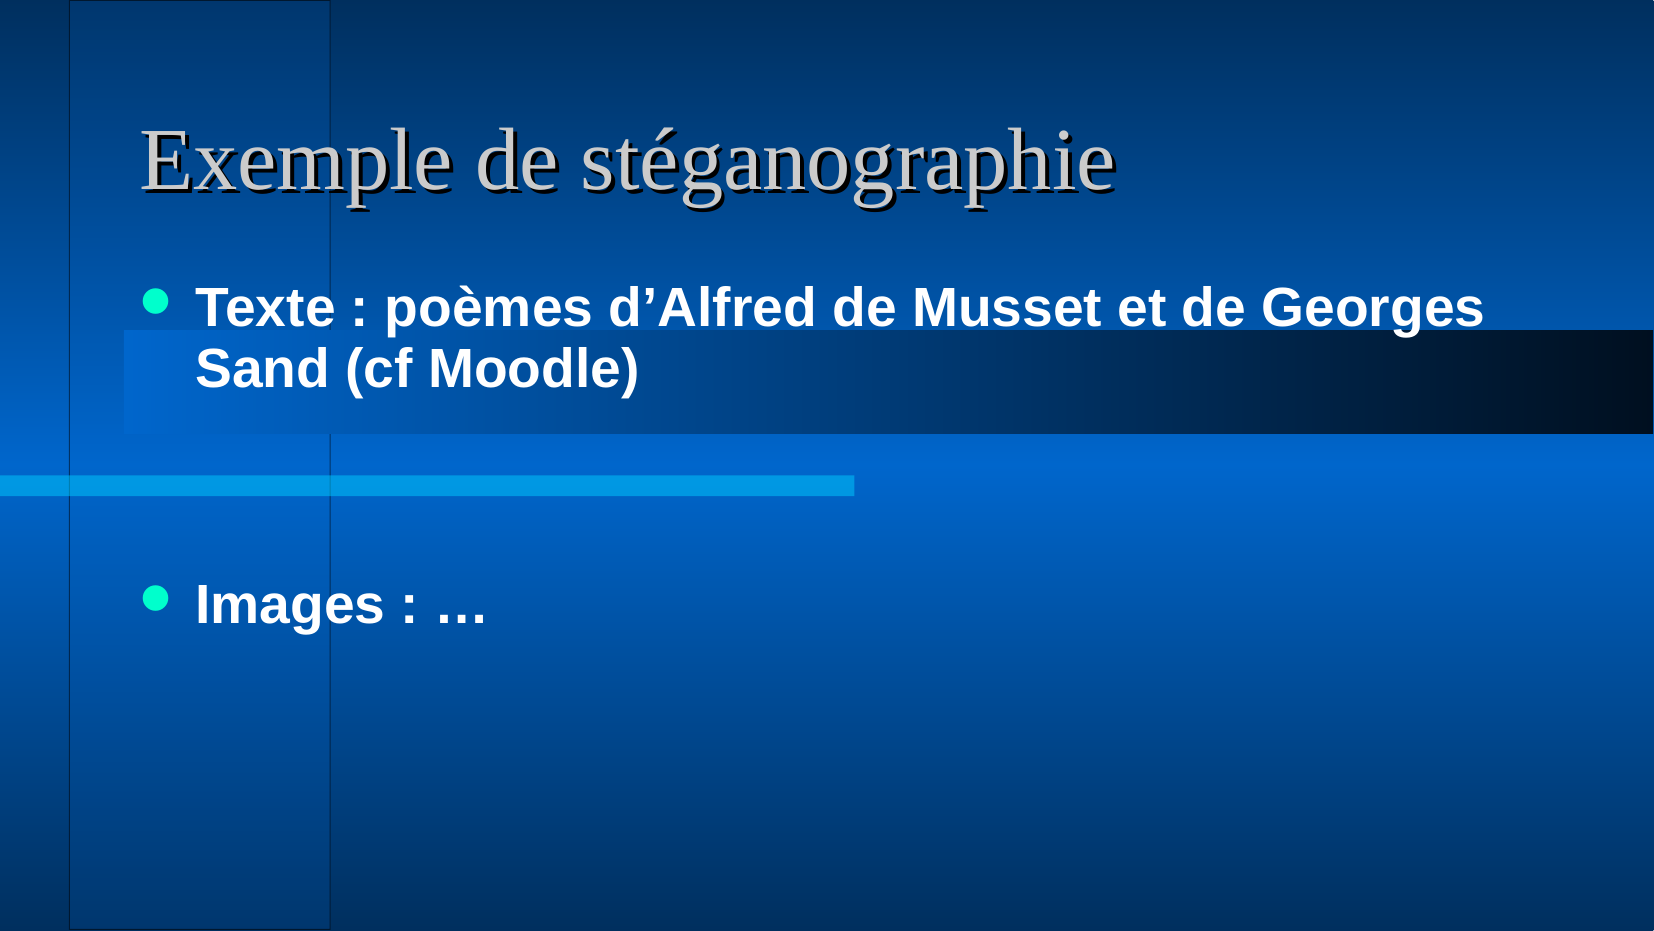

# Exemple de stéganographie
Texte : poèmes d’Alfred de Musset et de Georges Sand (cf Moodle)
Images : …